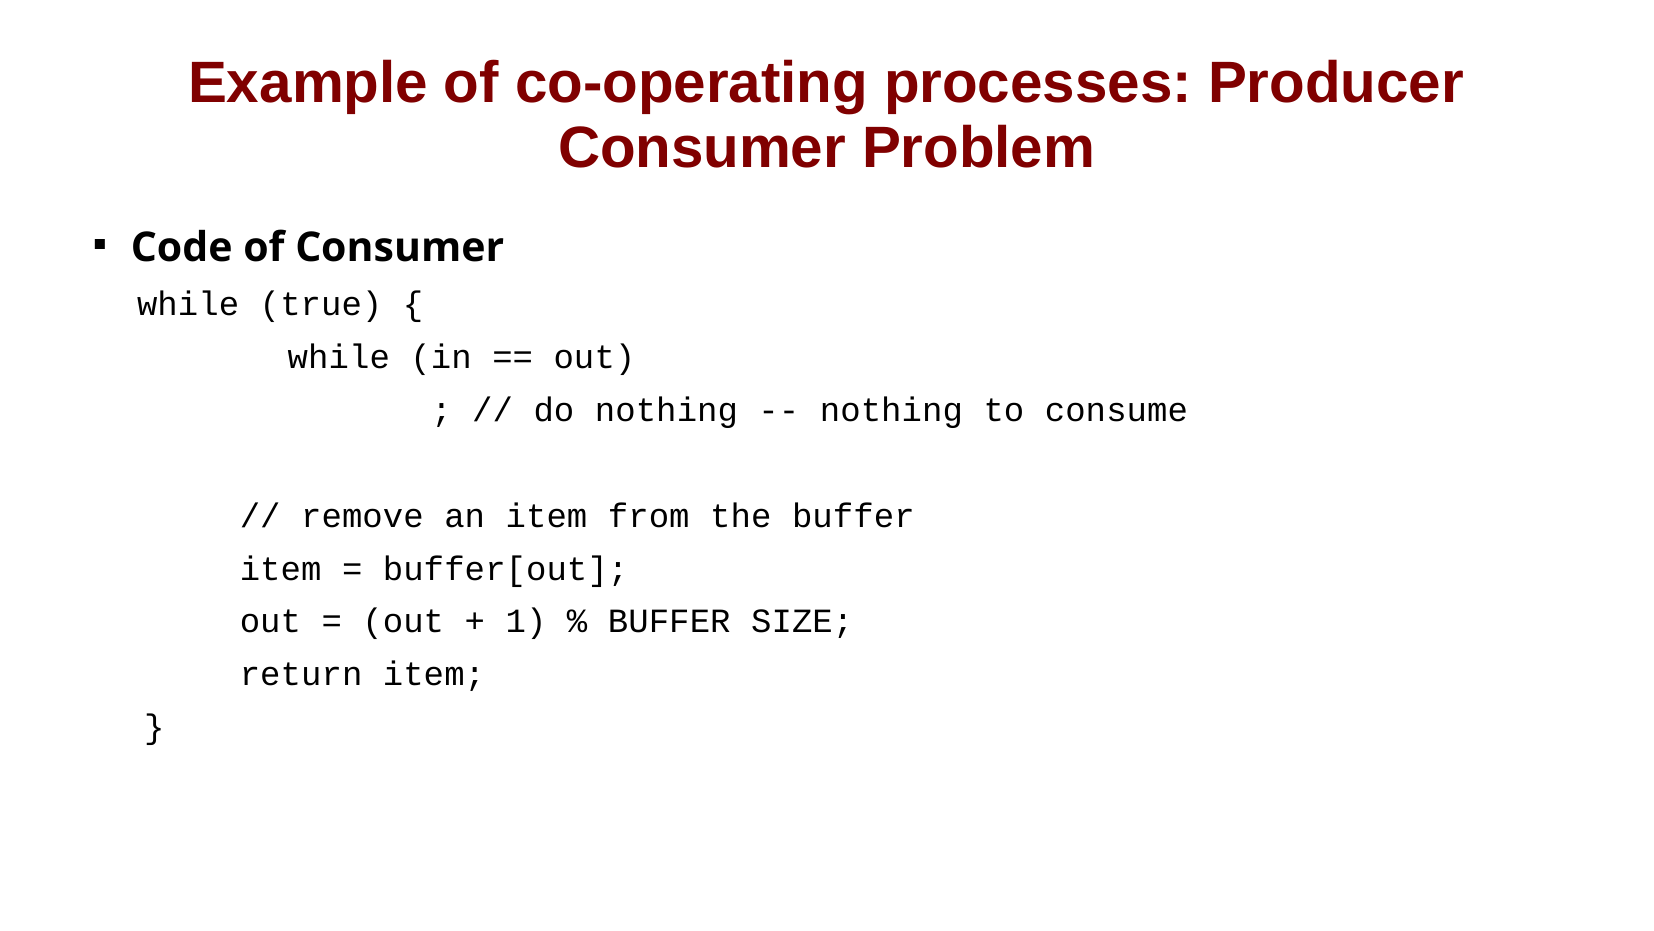

# Example of co-operating processes: Producer Consumer Problem
Code of Consumer
	while (true) {
 while (in == out)
 ; // do nothing -- nothing to consume
	 // remove an item from the buffer
	 item = buffer[out];
	 out = (out + 1) % BUFFER SIZE;
	 return item;
 }